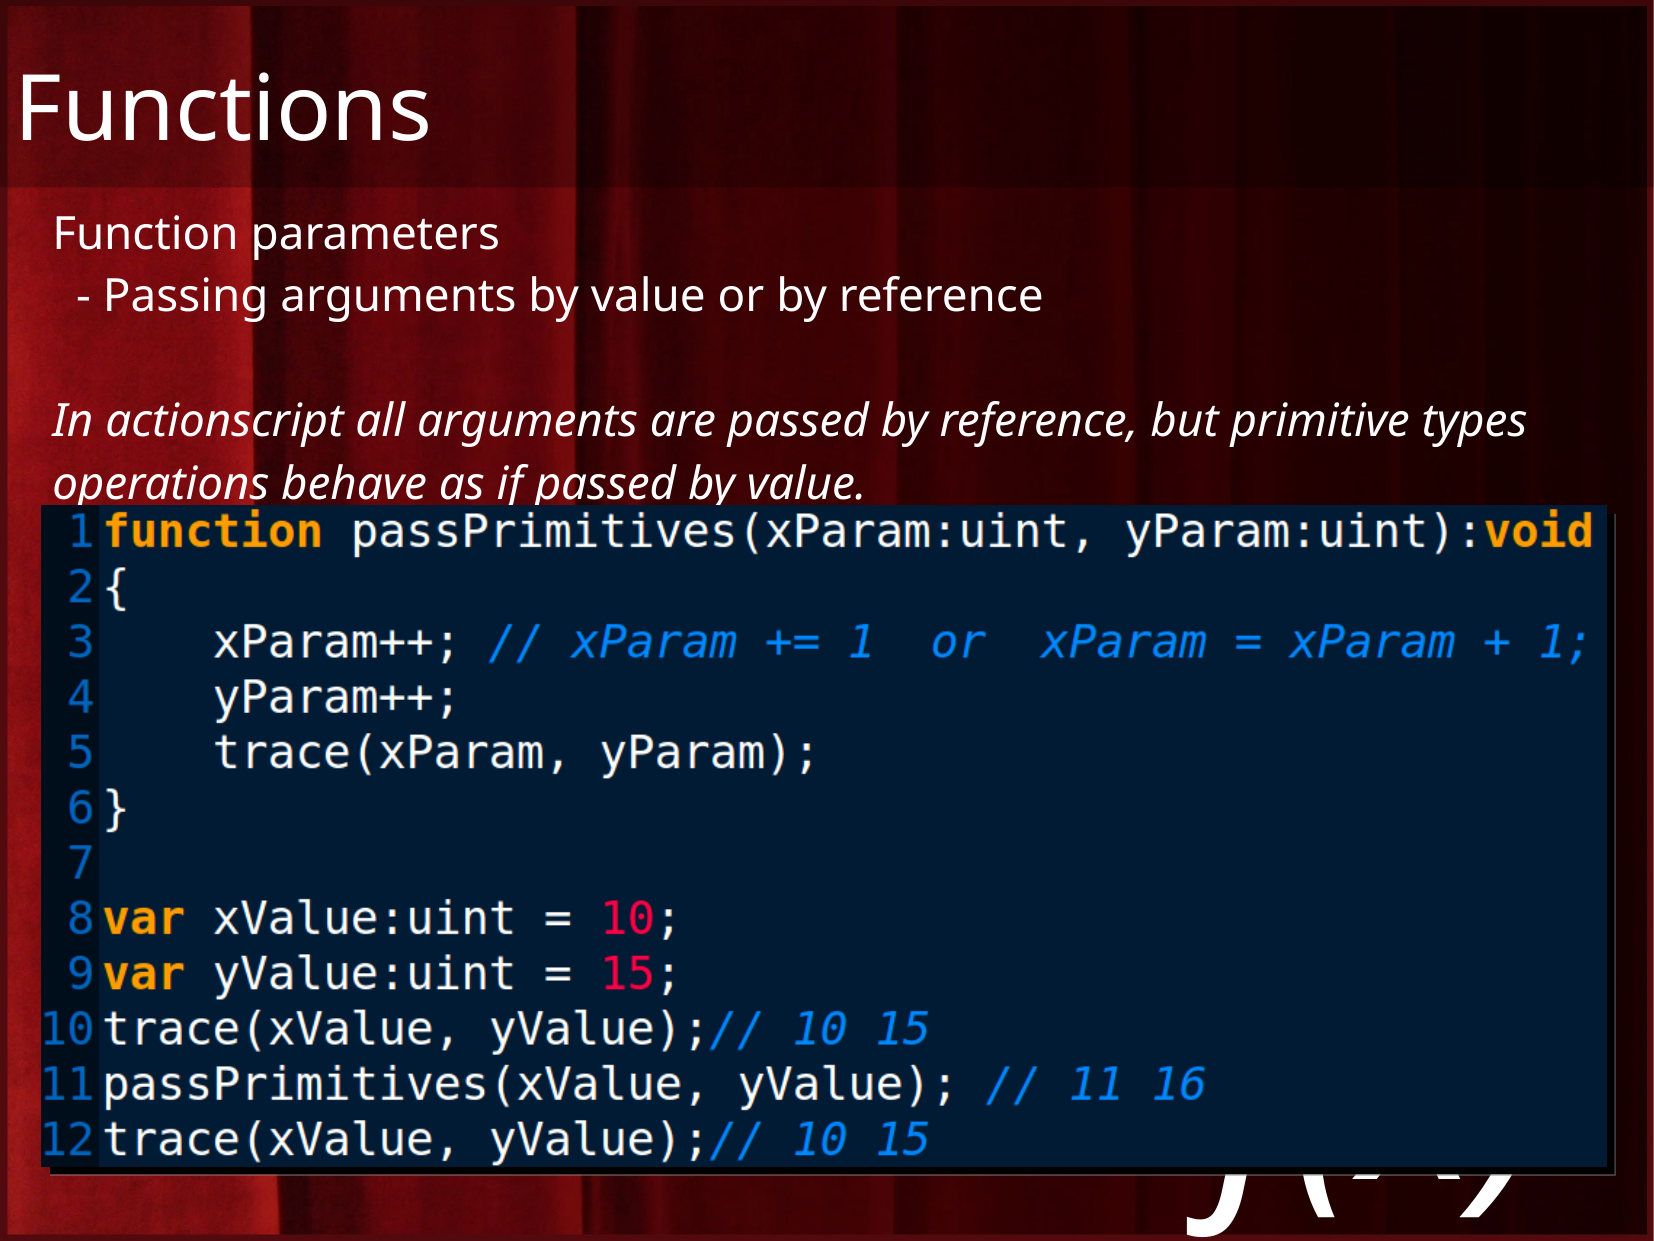

Functions
Function parameters
 - Passing arguments by value or by reference
In actionscript all arguments are passed by reference, but primitive types operations behave as if passed by value.
f(x)